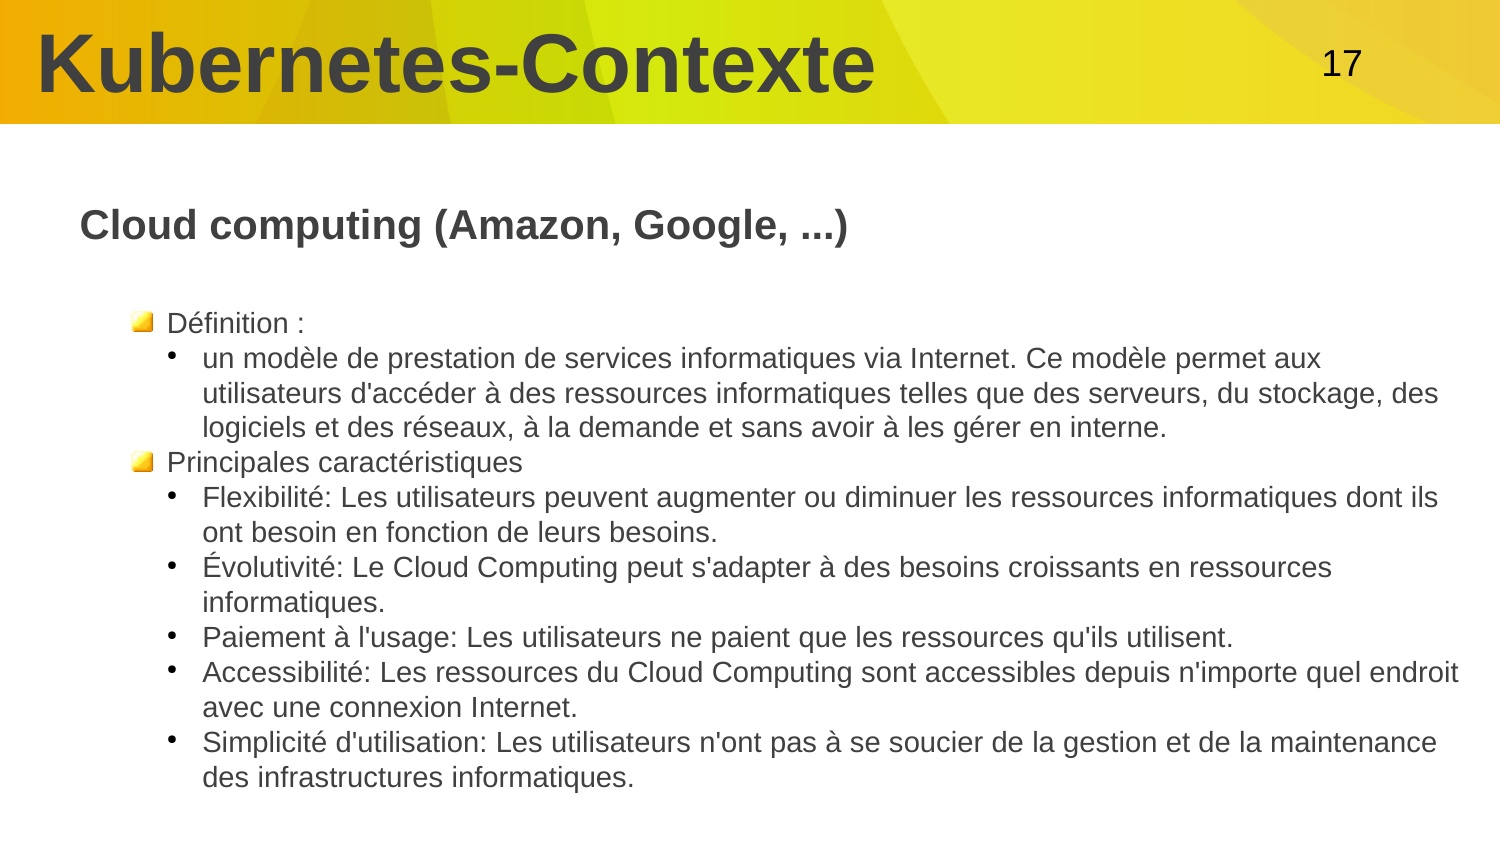

Kubernetes-Contexte
Cloud computing (Amazon, Google, ...)
Définition :
un modèle de prestation de services informatiques via Internet. Ce modèle permet aux utilisateurs d'accéder à des ressources informatiques telles que des serveurs, du stockage, des logiciels et des réseaux, à la demande et sans avoir à les gérer en interne.
Principales caractéristiques
Flexibilité: Les utilisateurs peuvent augmenter ou diminuer les ressources informatiques dont ils ont besoin en fonction de leurs besoins.
Évolutivité: Le Cloud Computing peut s'adapter à des besoins croissants en ressources informatiques.
Paiement à l'usage: Les utilisateurs ne paient que les ressources qu'ils utilisent.
Accessibilité: Les ressources du Cloud Computing sont accessibles depuis n'importe quel endroit avec une connexion Internet.
Simplicité d'utilisation: Les utilisateurs n'ont pas à se soucier de la gestion et de la maintenance des infrastructures informatiques.